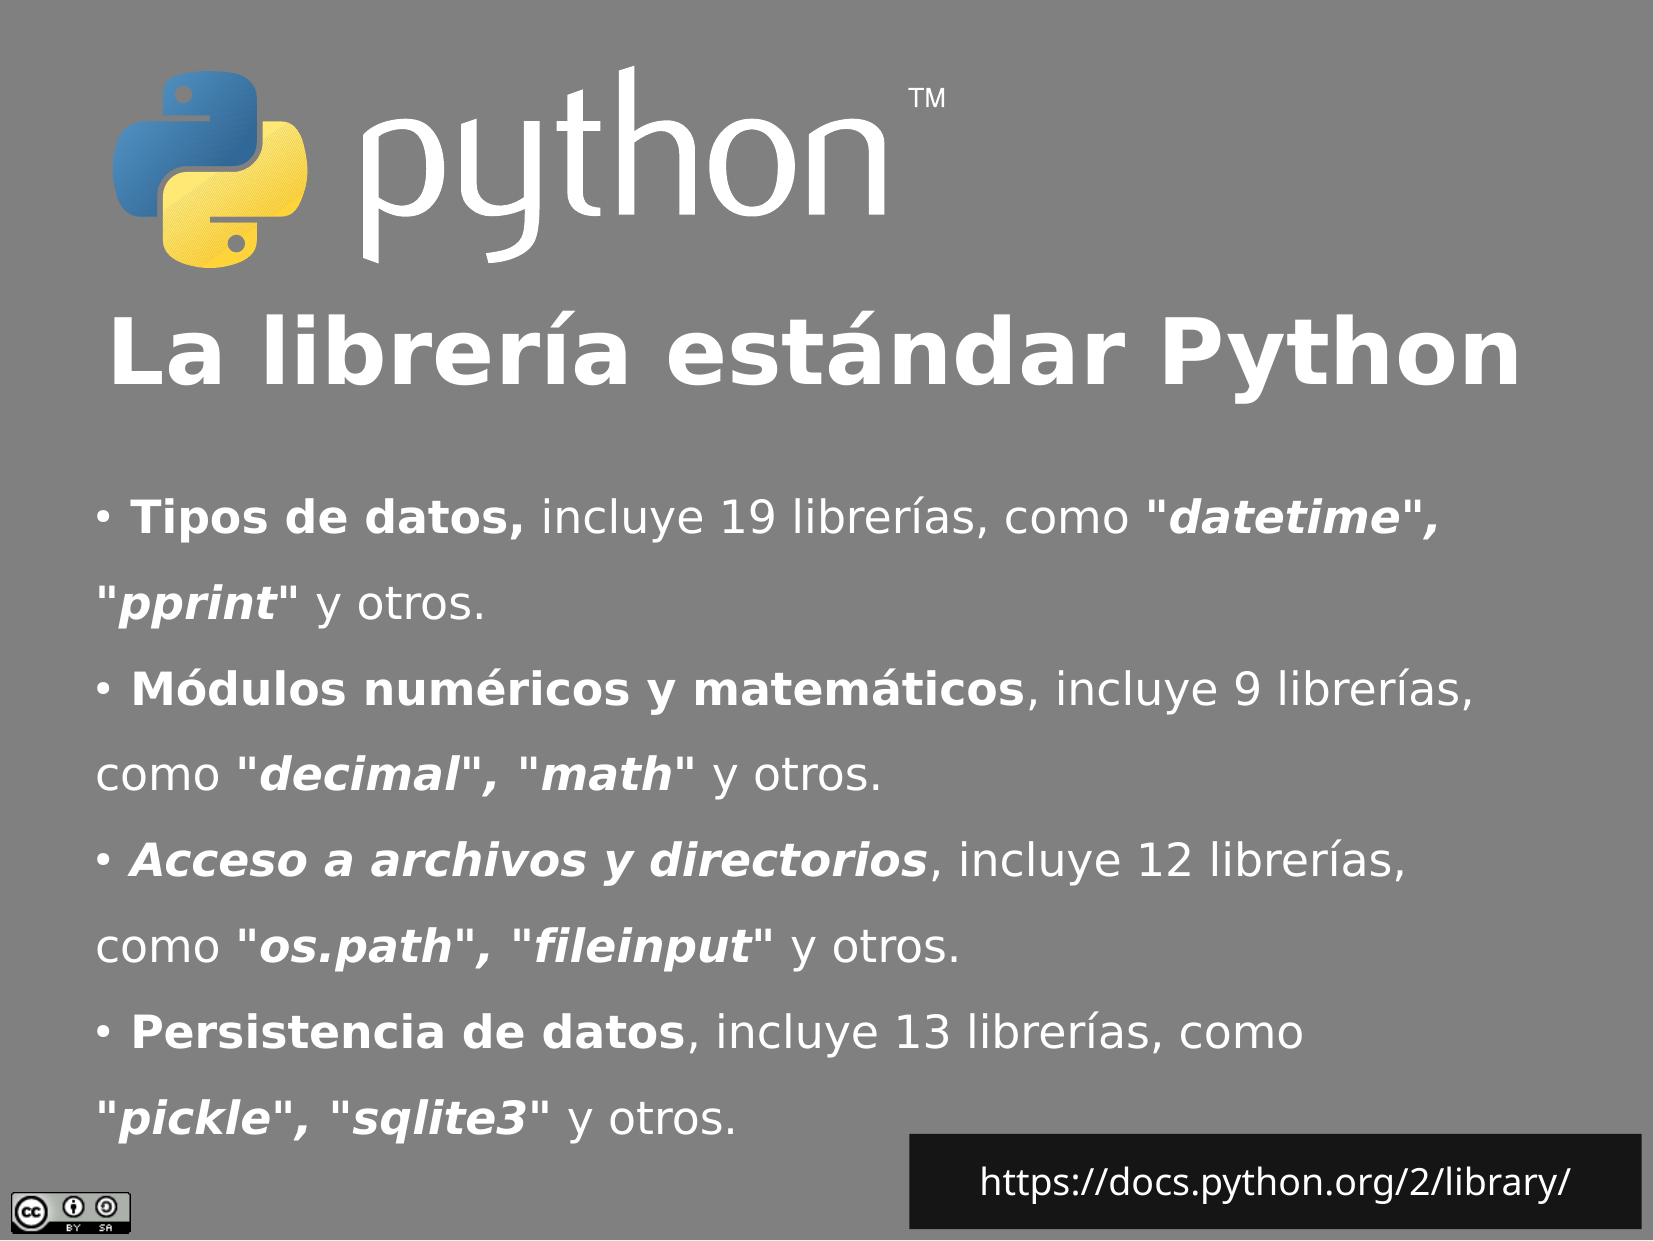

La librería estándar Python
Tipos de datos, incluye 19 librerías, como "datetime",
"pprint" y otros.
Módulos numéricos y matemáticos, incluye 9 librerías,
como "decimal", "math" y otros.
Acceso a archivos y directorios, incluye 12 librerías,
como "os.path", "fileinput" y otros.
Persistencia de datos, incluye 13 librerías, como
"pickle", "sqlite3" y otros.
# https://docs.python.org/2/library/